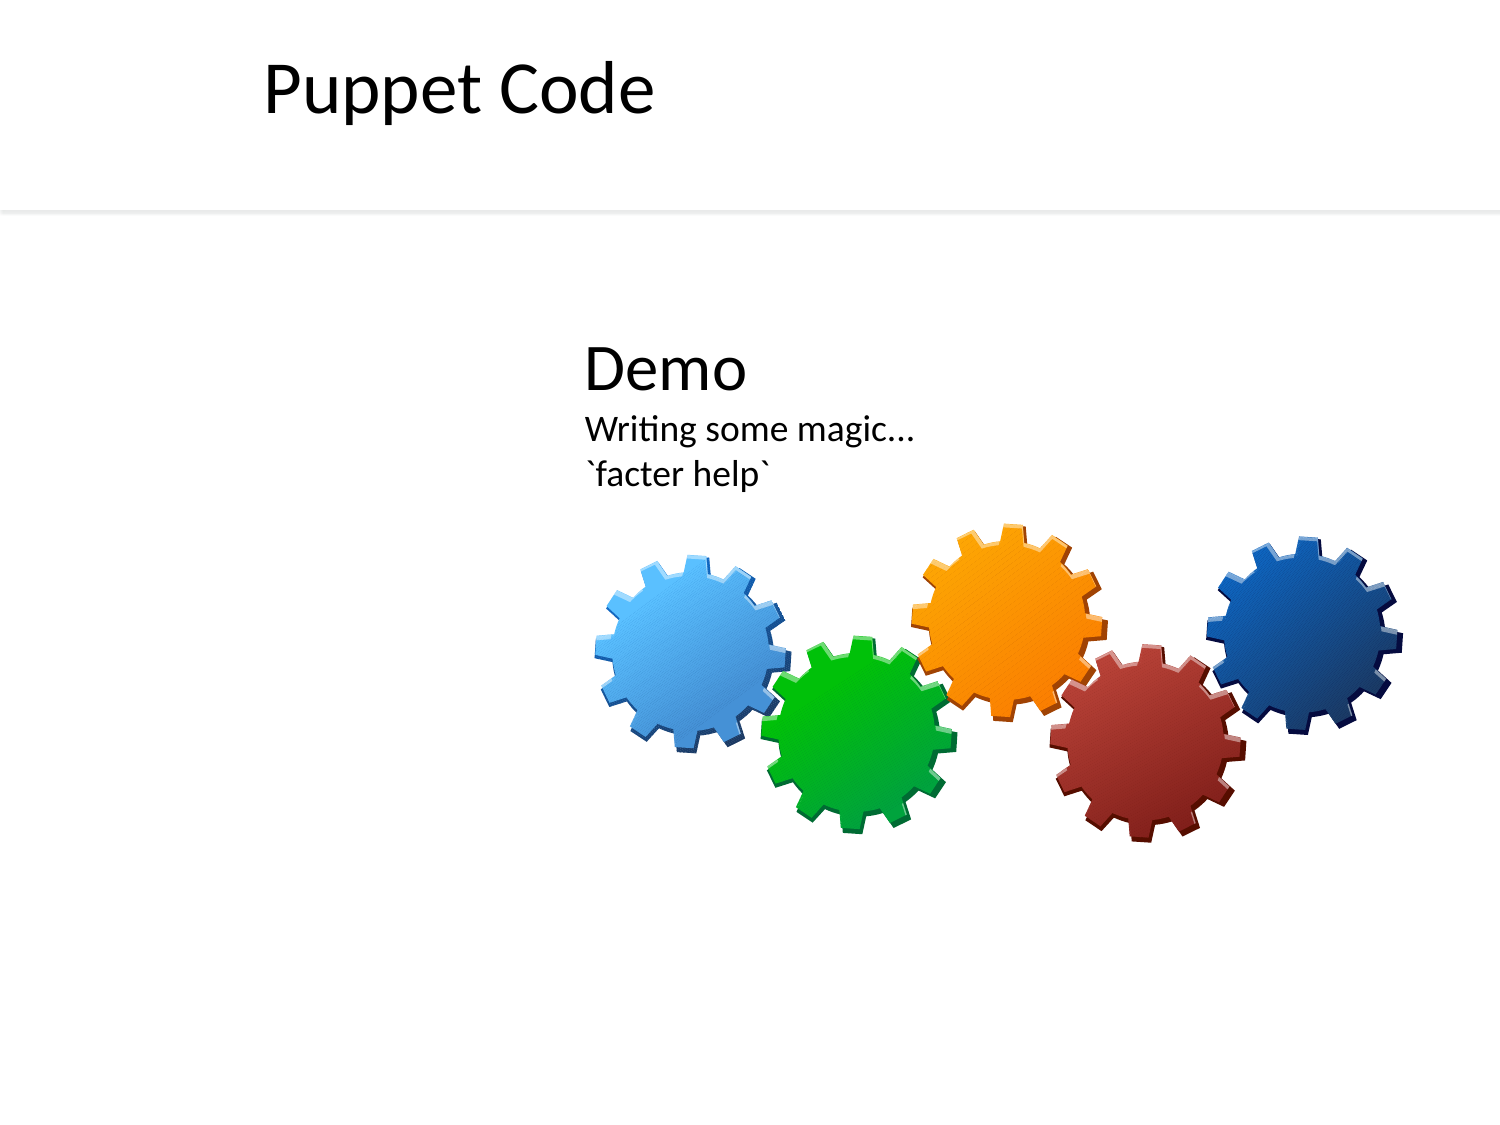

# Puppet Code
Demo
Writing some magic...
`facter help`